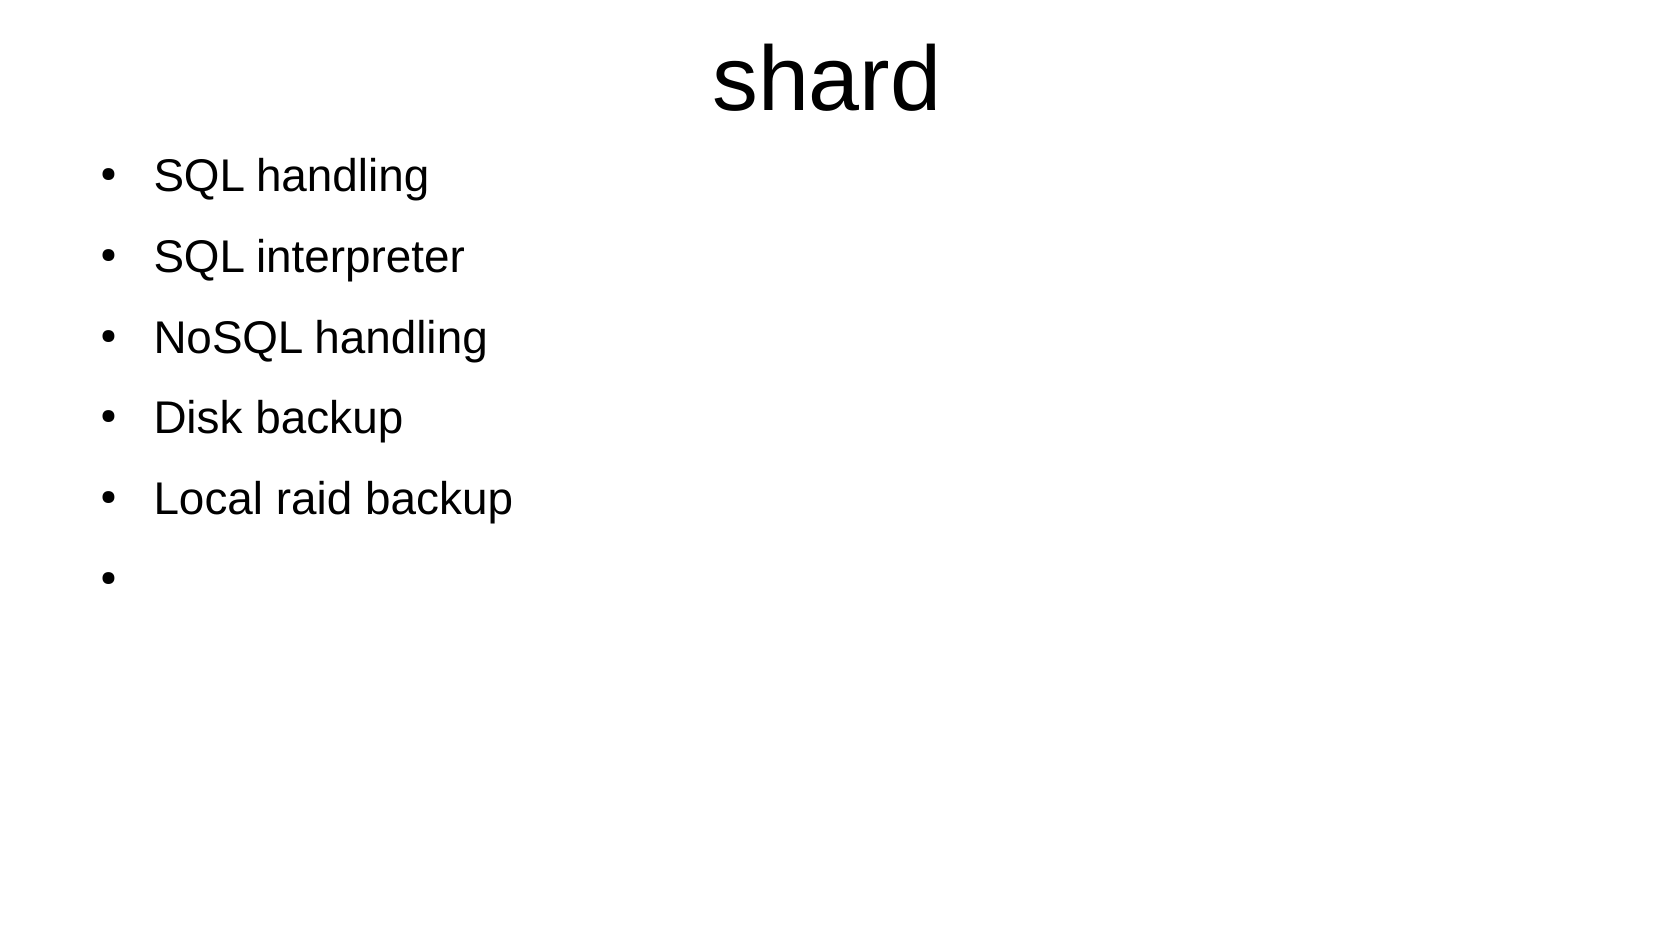

# shard
SQL handling
SQL interpreter
NoSQL handling
Disk backup
Local raid backup